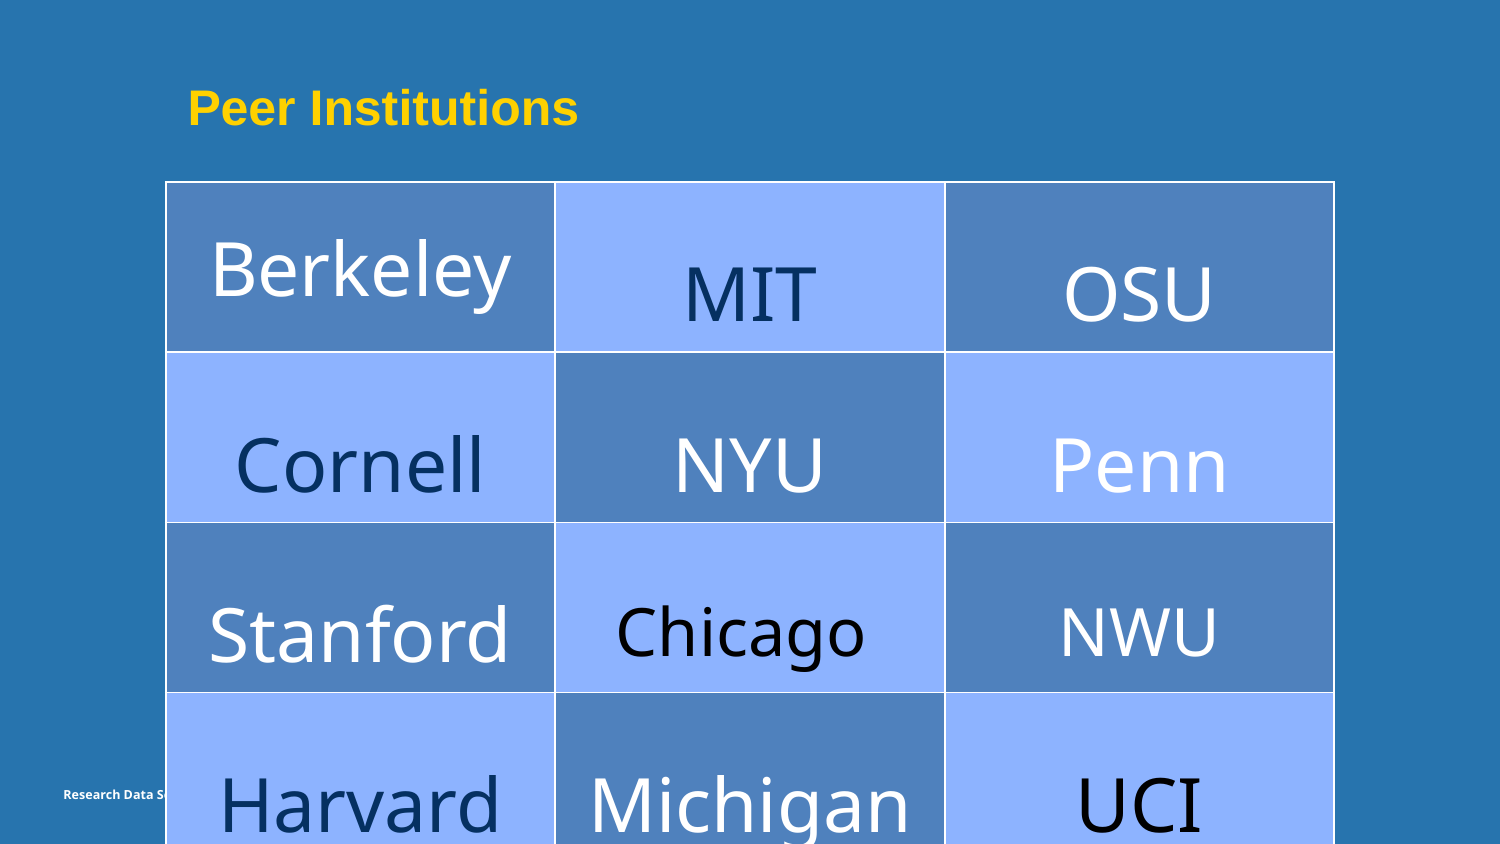

# Peer Institutions
| Berkeley | MIT | OSU |
| --- | --- | --- |
| Cornell | NYU | Penn |
| Stanford | Chicago | NWU |
| Harvard | Michigan | UCI |
| UCSD | Virginia | UCF |